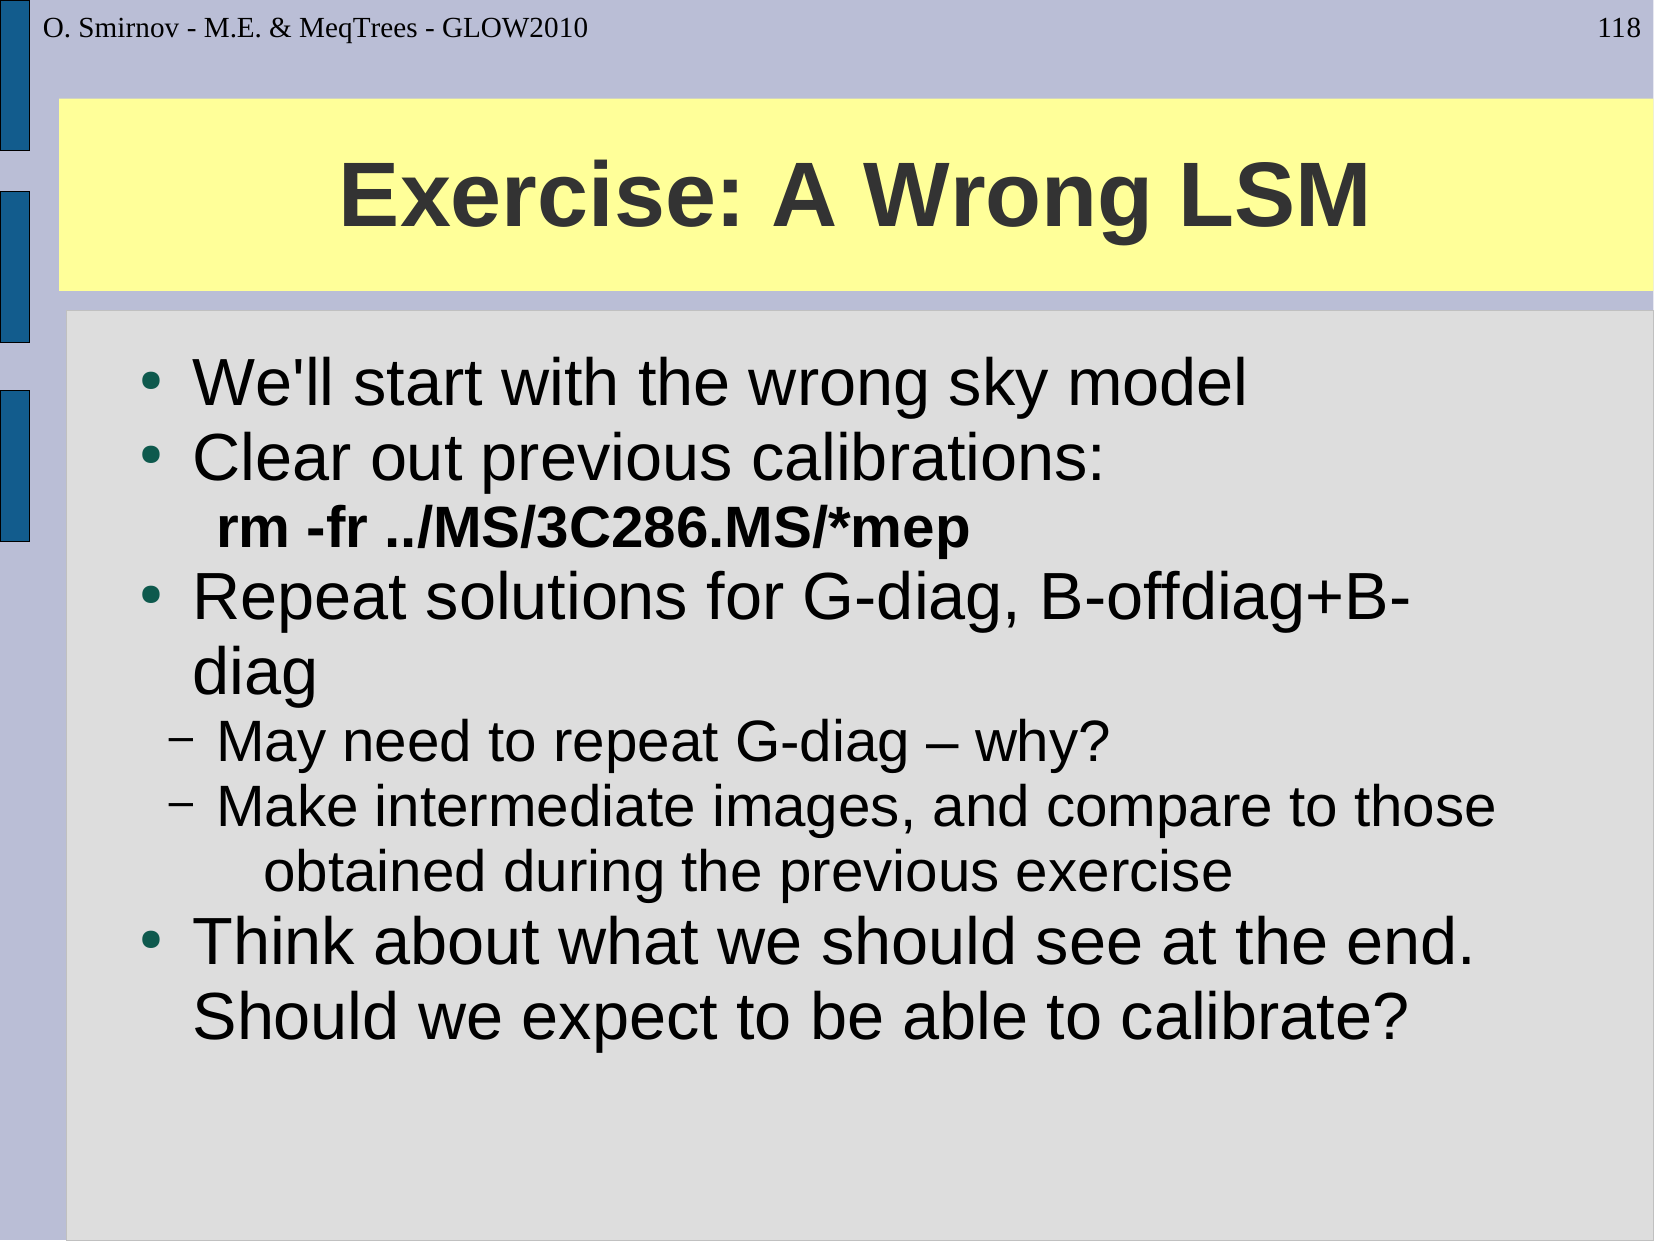

O. Smirnov - M.E. & MeqTrees - GLOW2010
118
Exercise: A Wrong LSM
# We'll start with the wrong sky model
Clear out previous calibrations:
rm -fr ../MS/3C286.MS/*mep
Repeat solutions for G-diag, B-offdiag+B-diag
May need to repeat G-diag – why?
Make intermediate images, and compare to those obtained during the previous exercise
Think about what we should see at the end. Should we expect to be able to calibrate?